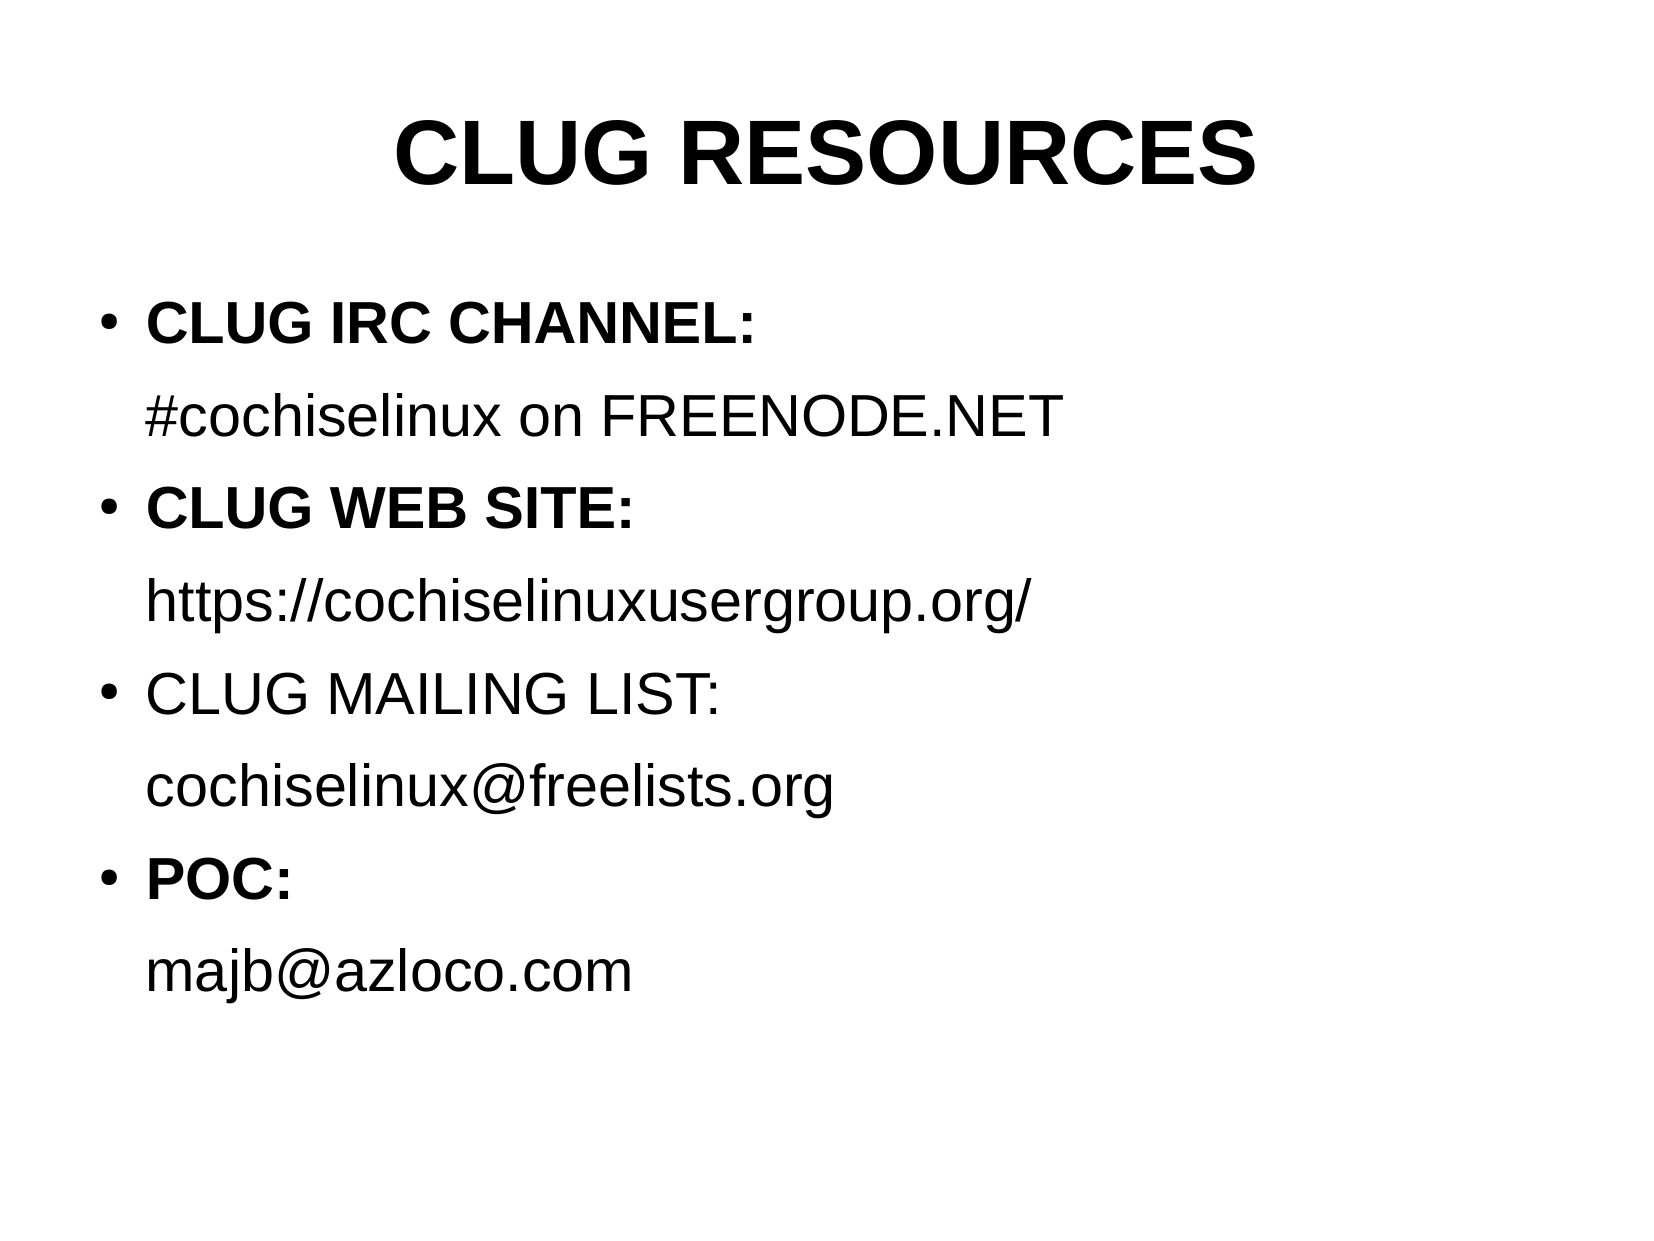

# CLUG RESOURCES
CLUG IRC CHANNEL:
#cochiselinux on FREENODE.NET
CLUG WEB SITE:
https://cochiselinuxusergroup.org/
CLUG MAILING LIST:
cochiselinux@freelists.org
POC:
majb@azloco.com